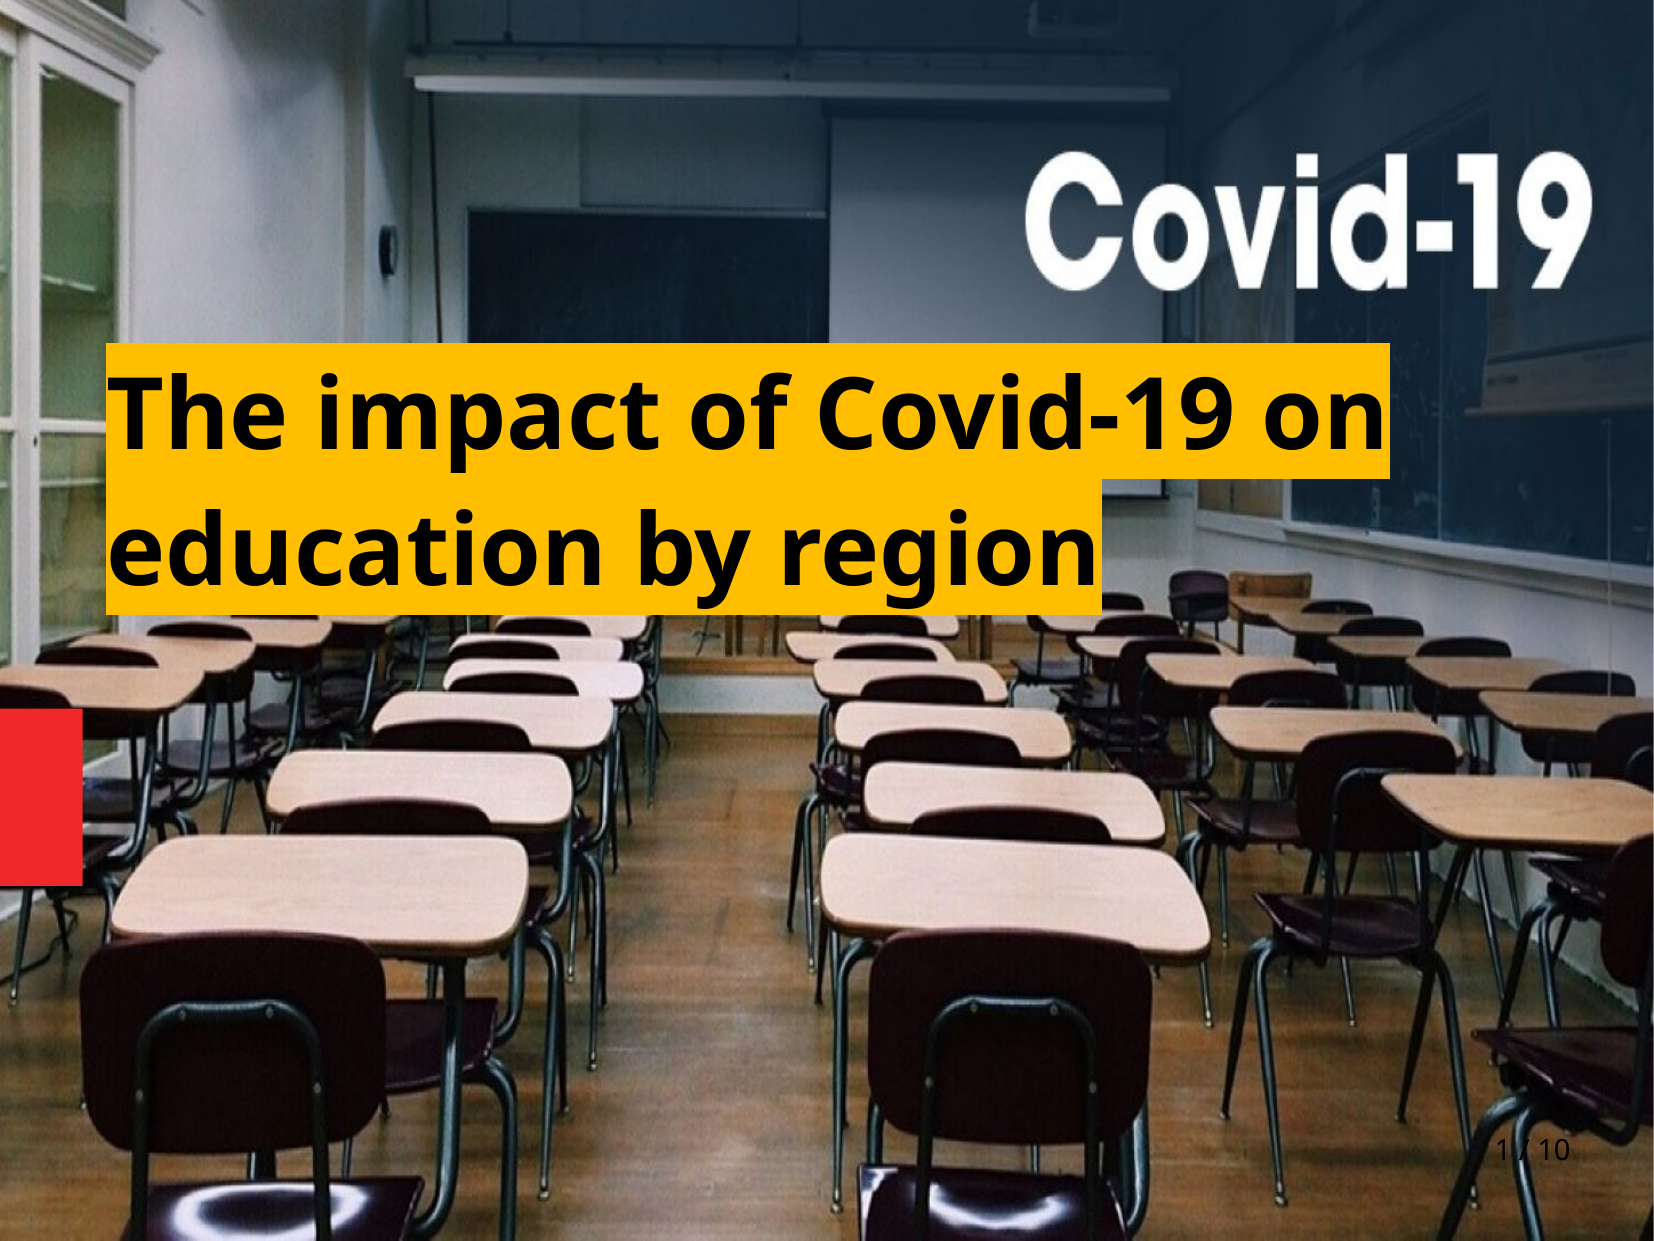

# The impact of Covid-19 on education by region
1